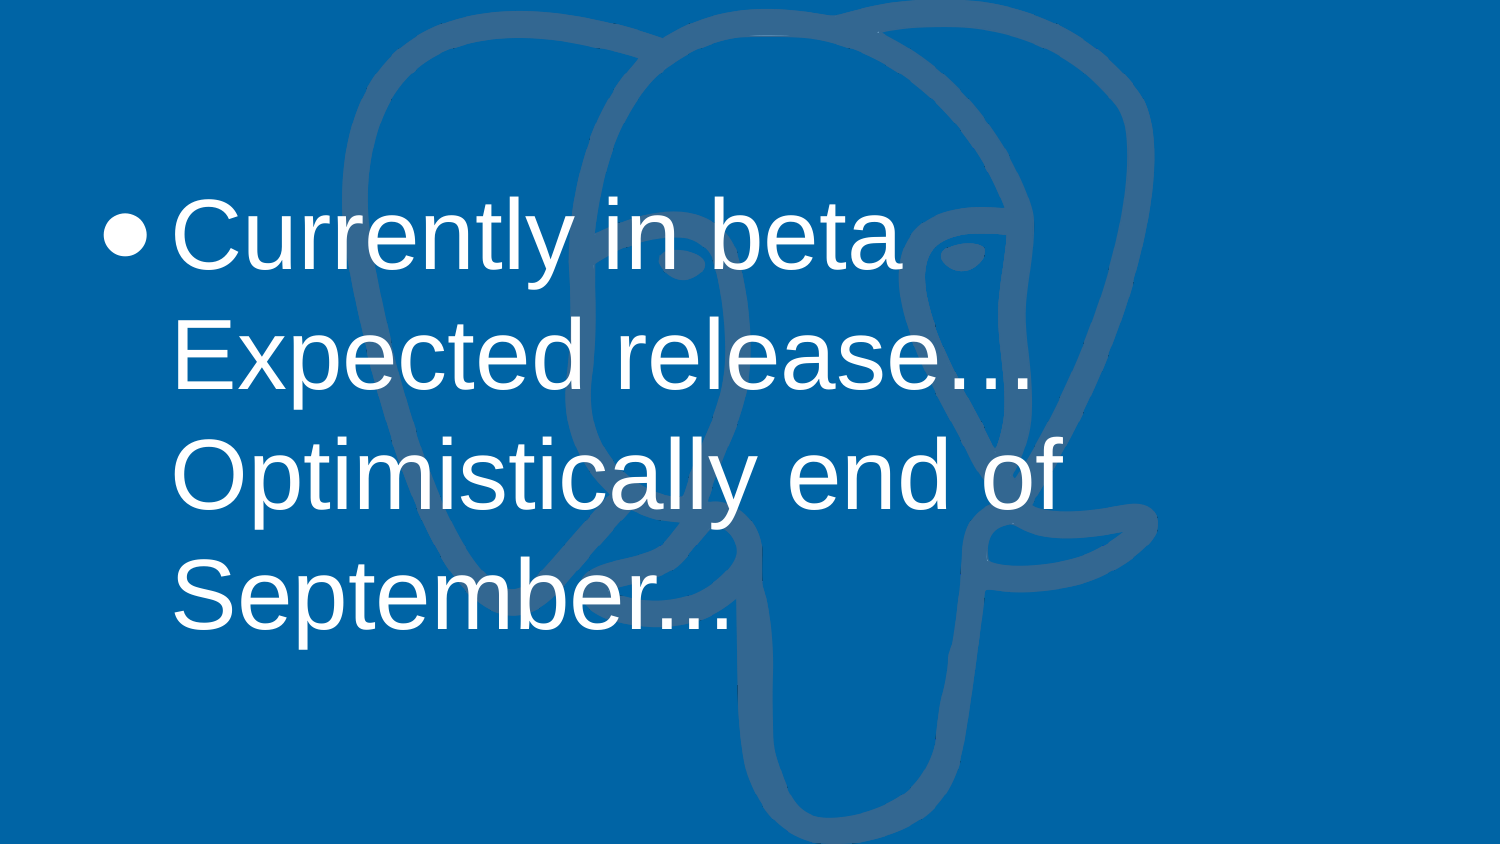

# Currently in beta Expected release… Optimistically end of September...